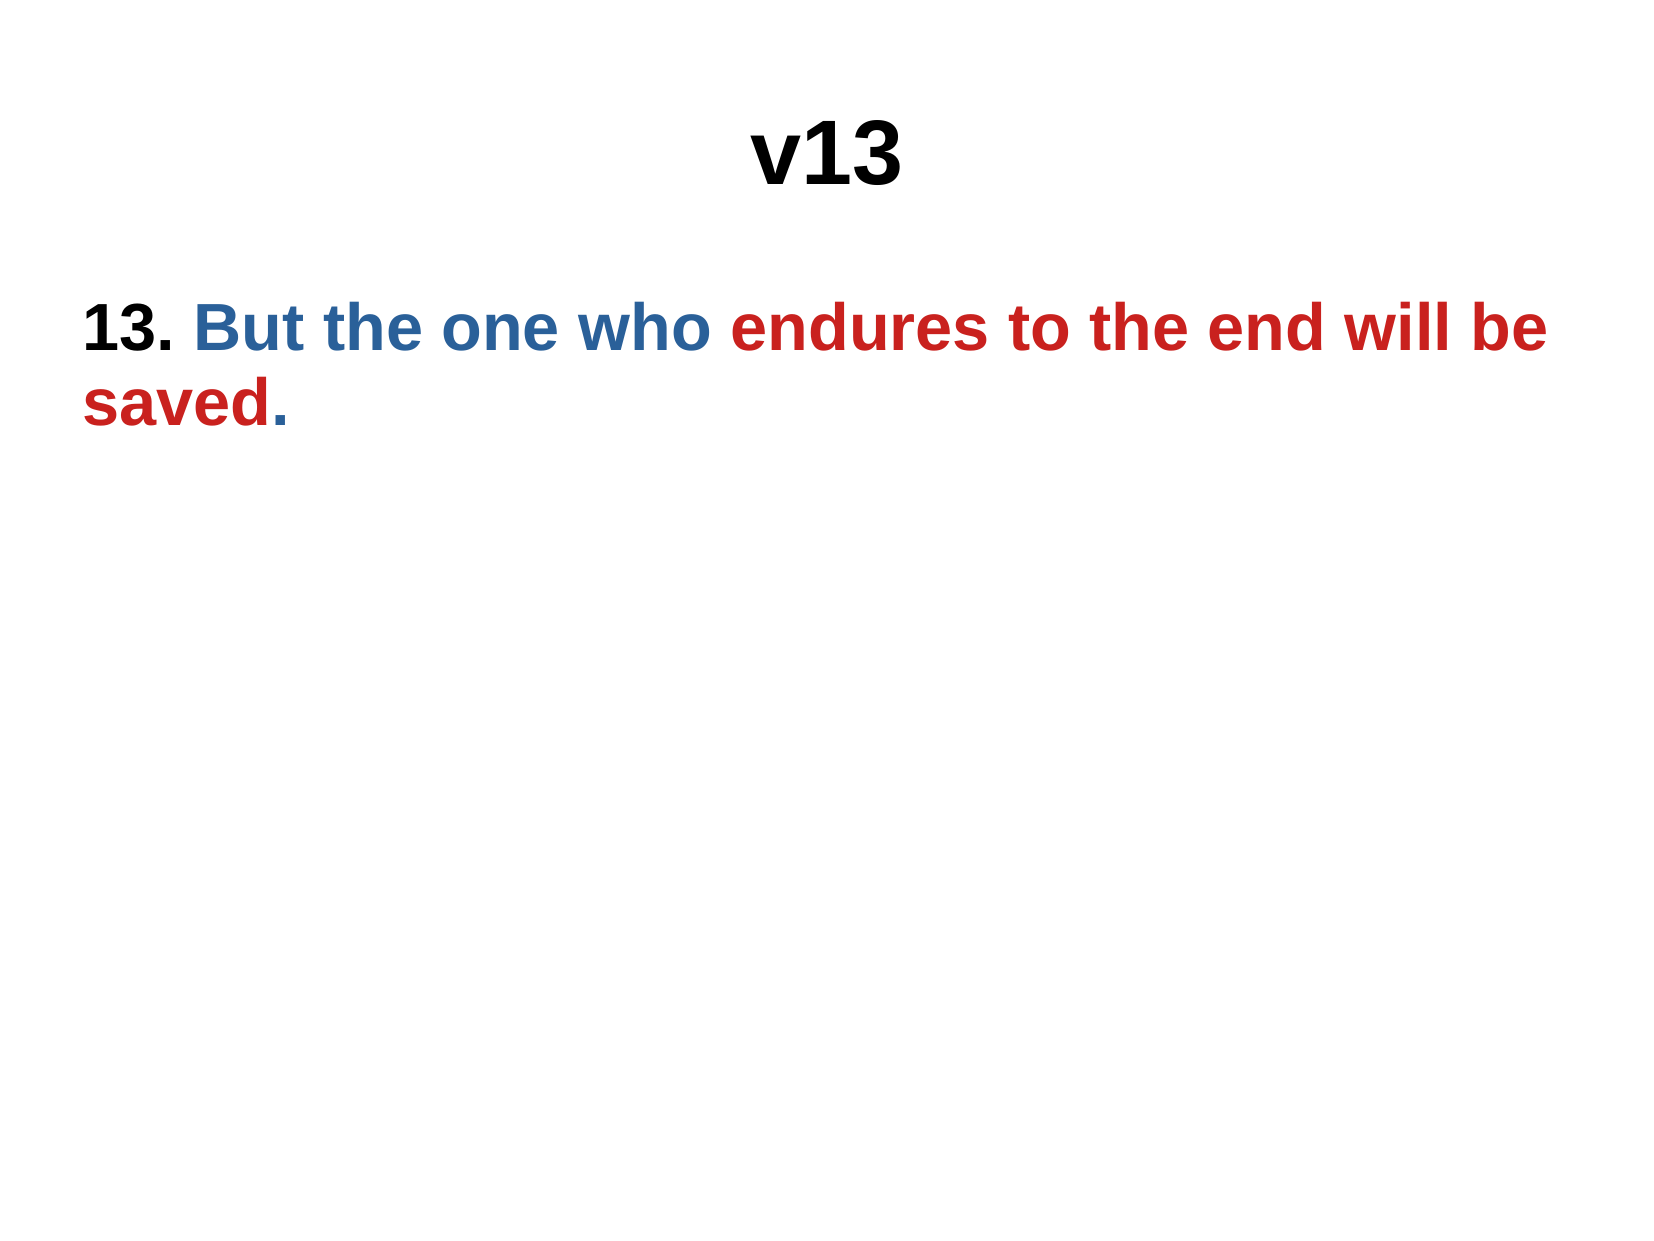

# v13
13. But the one who endures to the end will be saved.